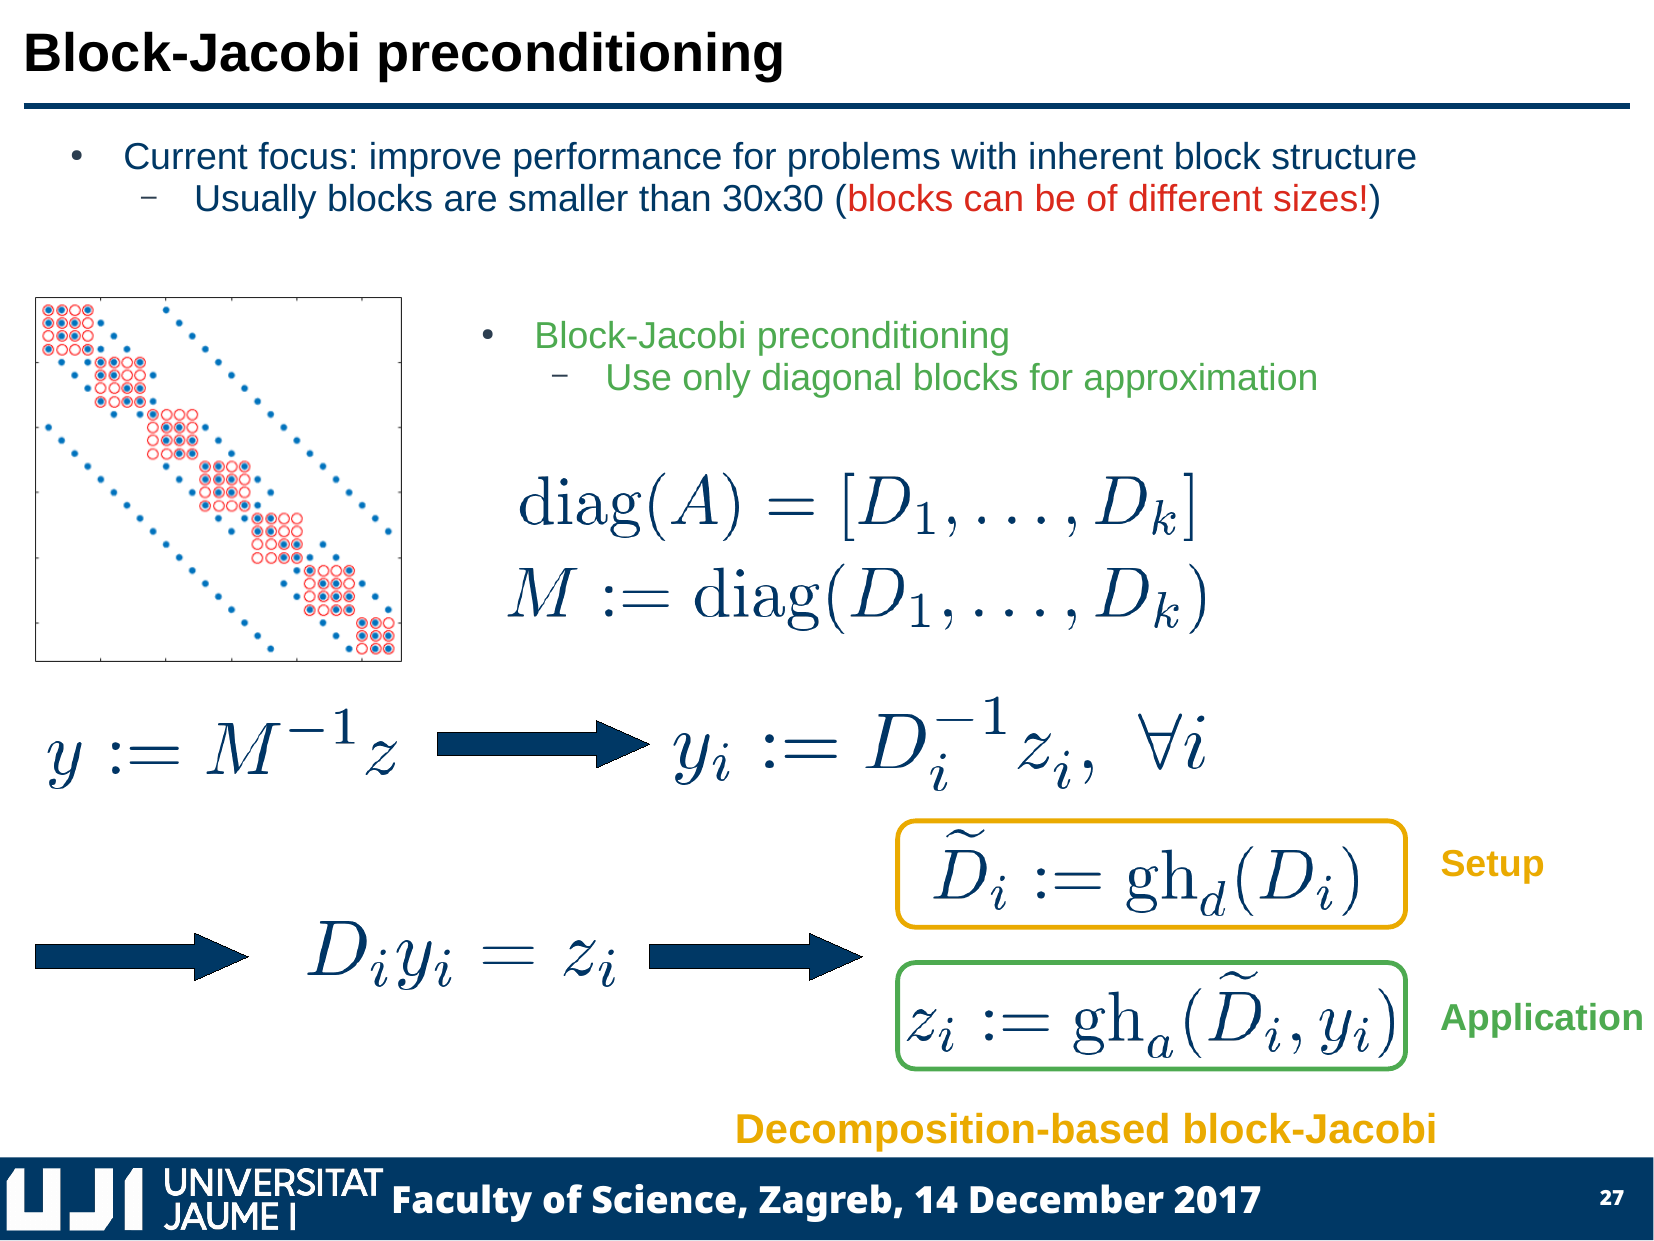

# Block-Jacobi preconditioning
Current focus: improve performance for problems with inherent block structure
Usually blocks are smaller than 30x30 (blocks can be of different sizes!)
Block-Jacobi preconditioning
Use only diagonal blocks for approximation
Setup
Application
Decomposition-based block-Jacobi
Faculty of Science, Zagreb, 14 December 2017
27